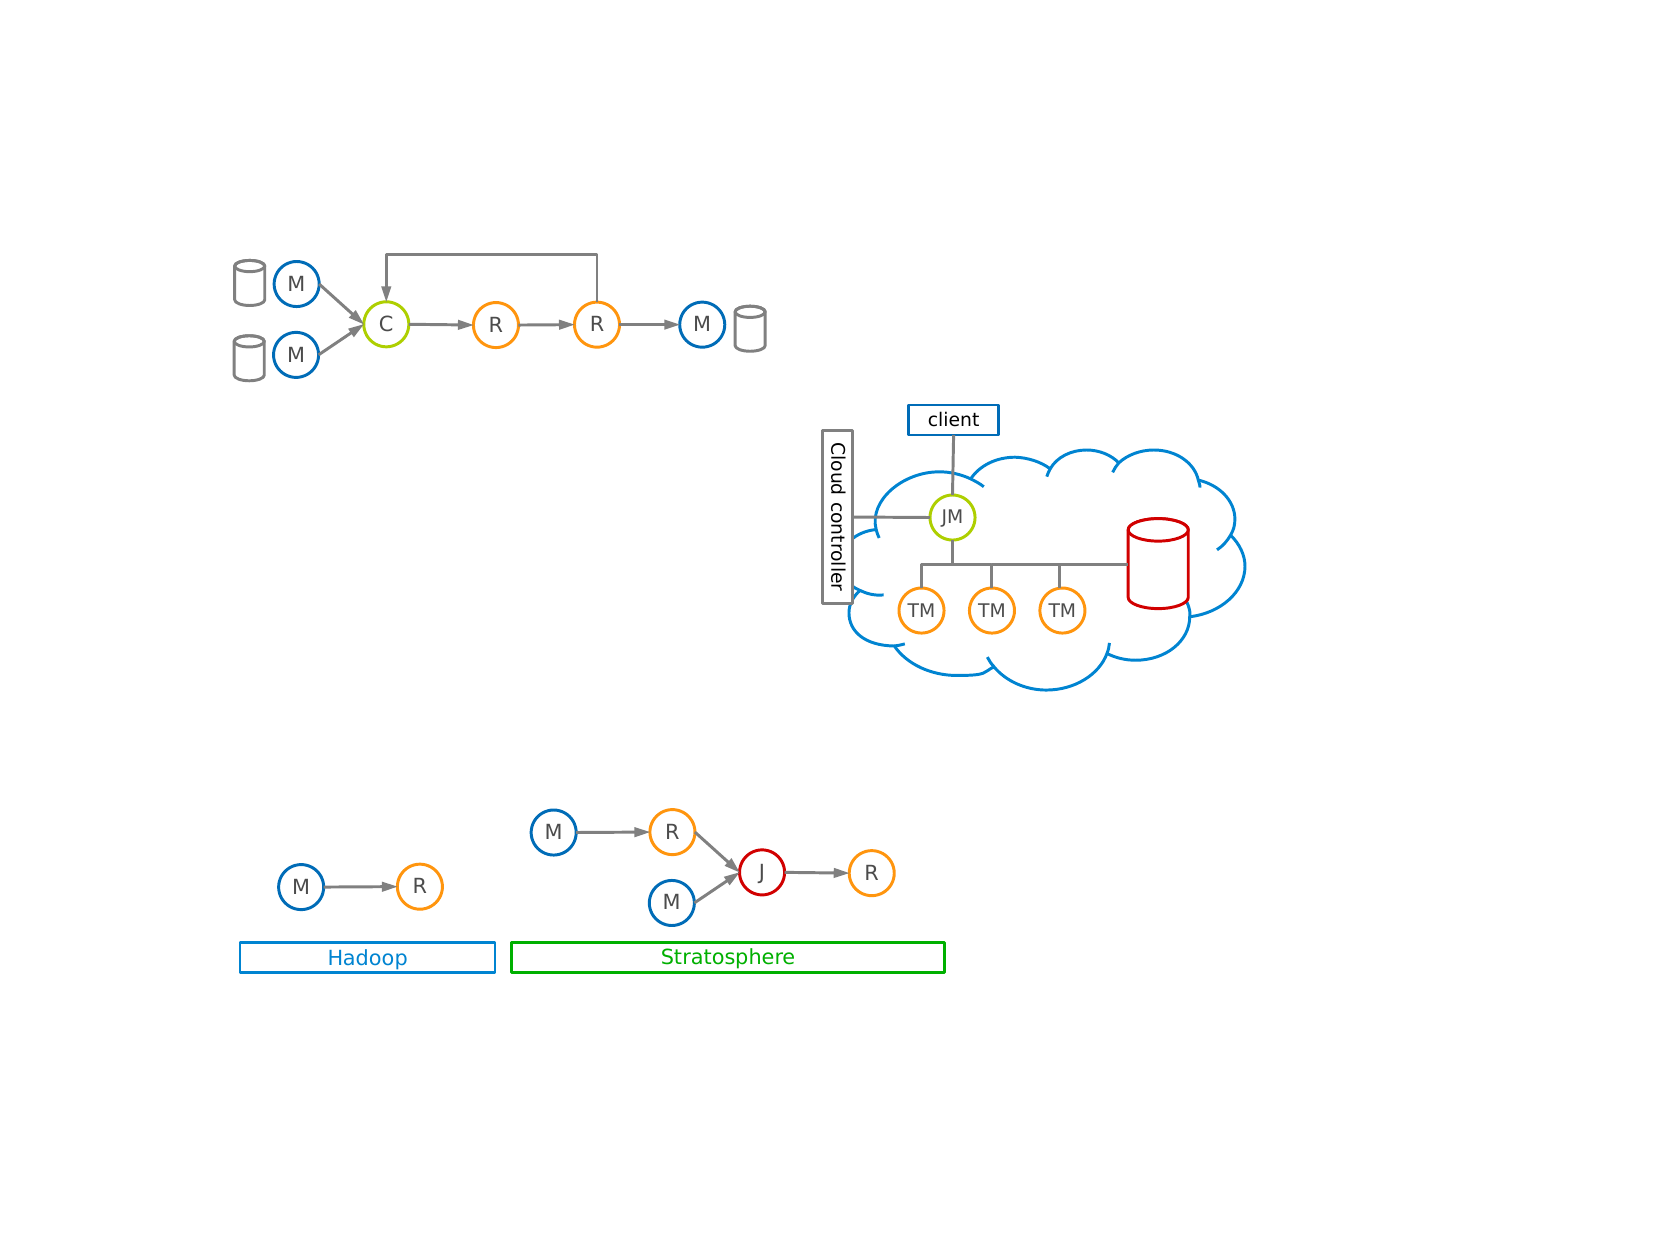

M
C
R
M
R
M
client
JM
Cloud controller
TM
TM
TM
R
M
J
R
R
M
M
Stratosphere
Hadoop